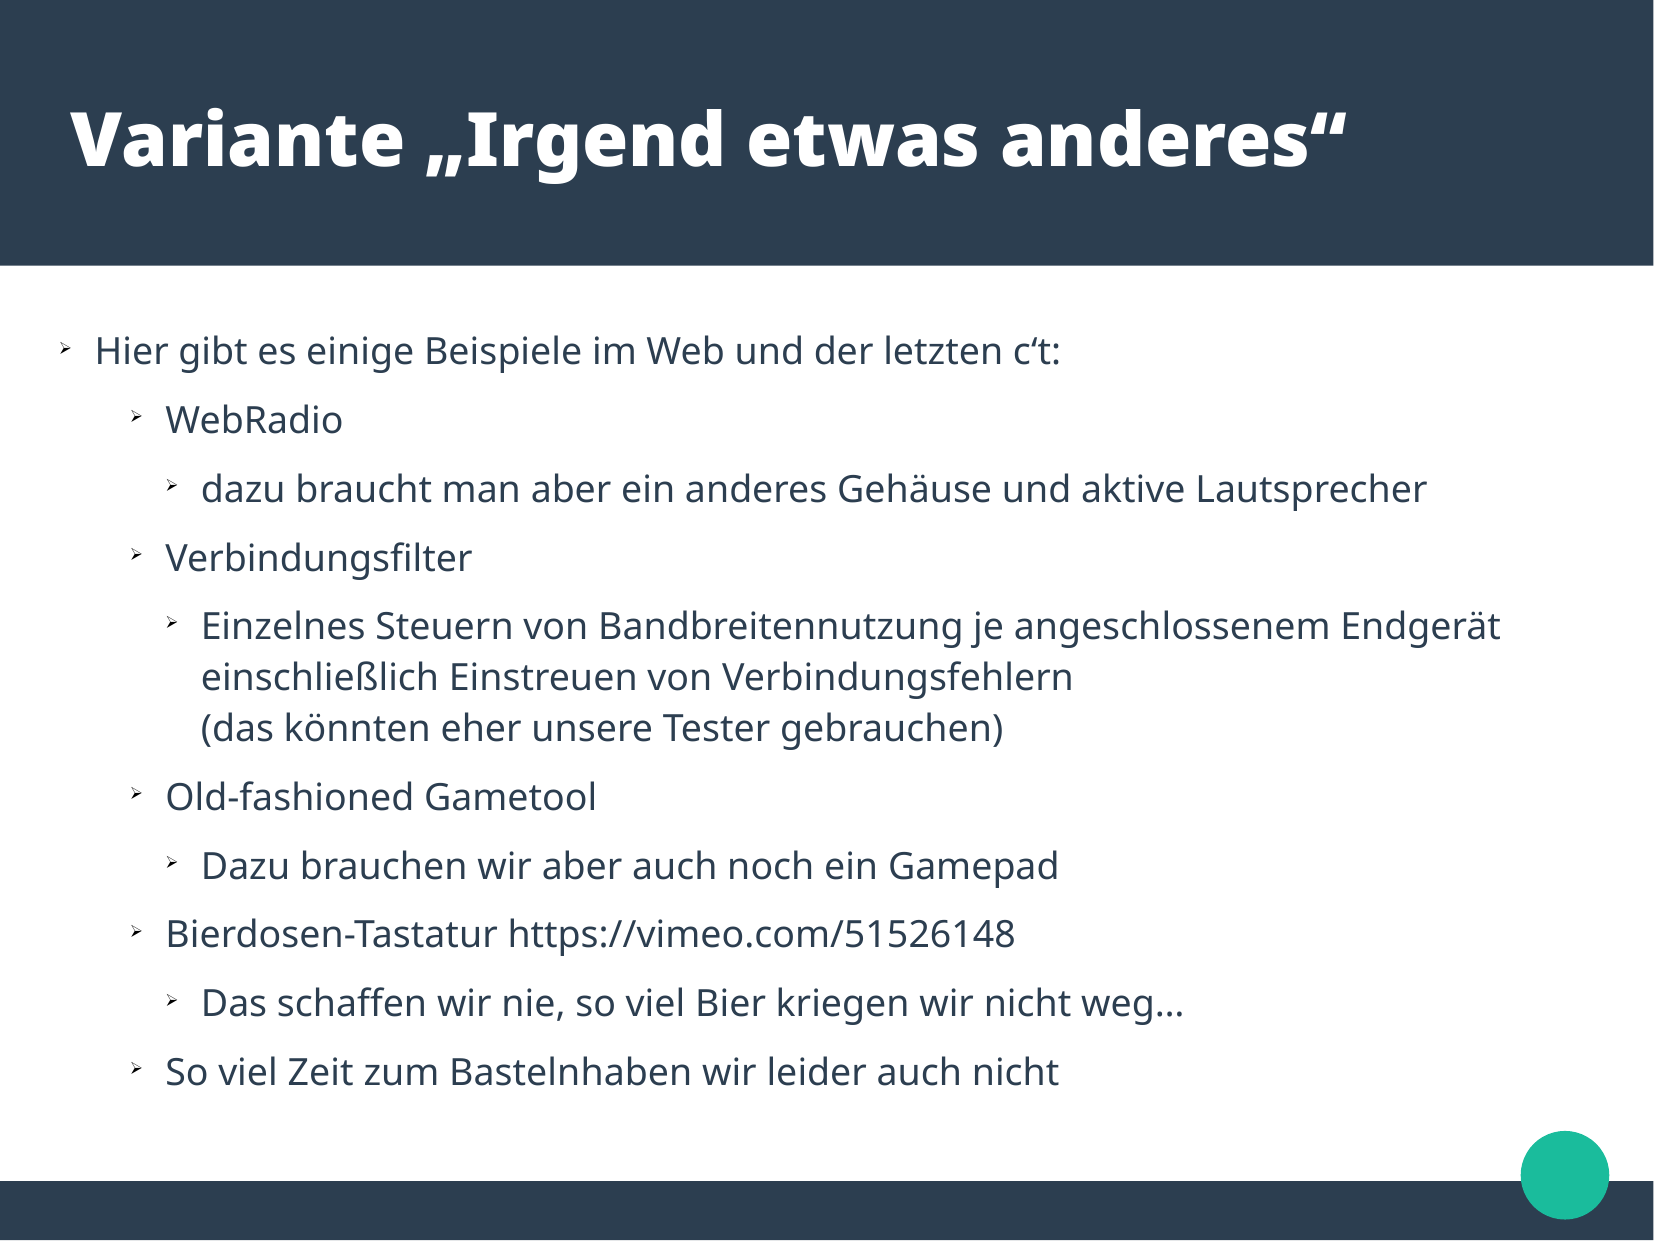

# Variante „Irgend etwas anderes“
Hier gibt es einige Beispiele im Web und der letzten c‘t:
WebRadio
dazu braucht man aber ein anderes Gehäuse und aktive Lautsprecher
Verbindungsfilter
Einzelnes Steuern von Bandbreitennutzung je angeschlossenem Endgerät einschließlich Einstreuen von Verbindungsfehlern
(das könnten eher unsere Tester gebrauchen)
Old-fashioned Gametool
Dazu brauchen wir aber auch noch ein Gamepad
Bierdosen-Tastatur https://vimeo.com/51526148
Das schaffen wir nie, so viel Bier kriegen wir nicht weg…
So viel Zeit zum Bastelnhaben wir leider auch nicht